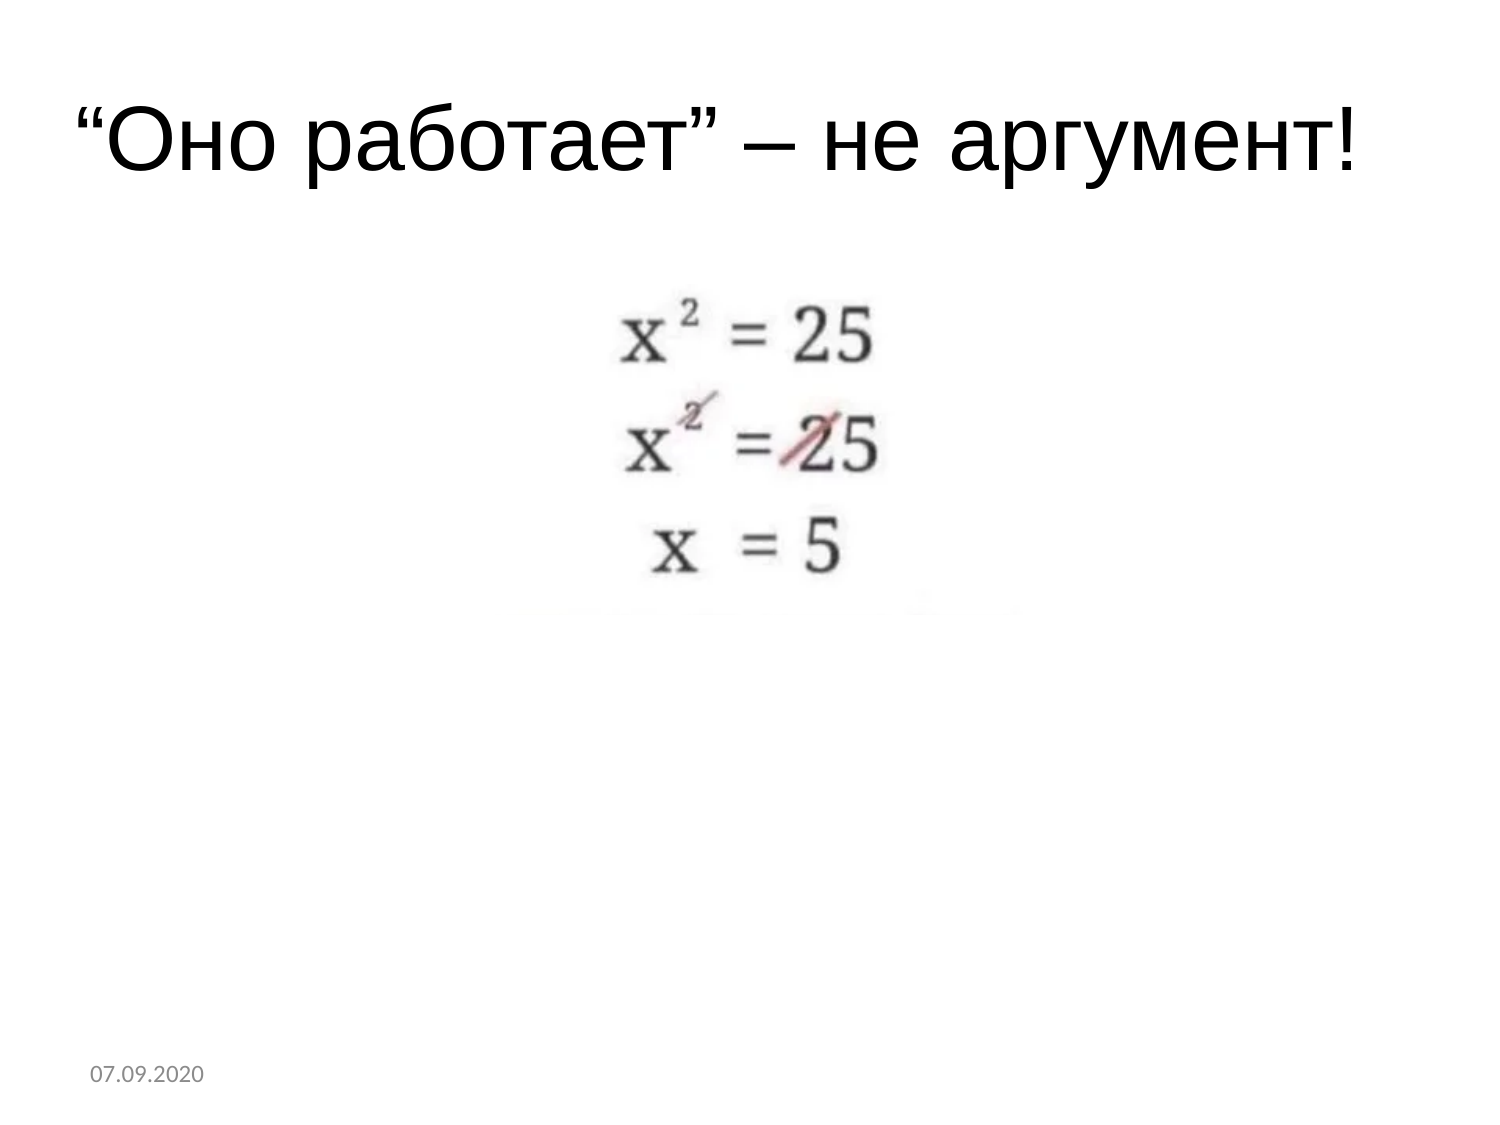

# “Оно работает” – не аргумент!
07.09.2020